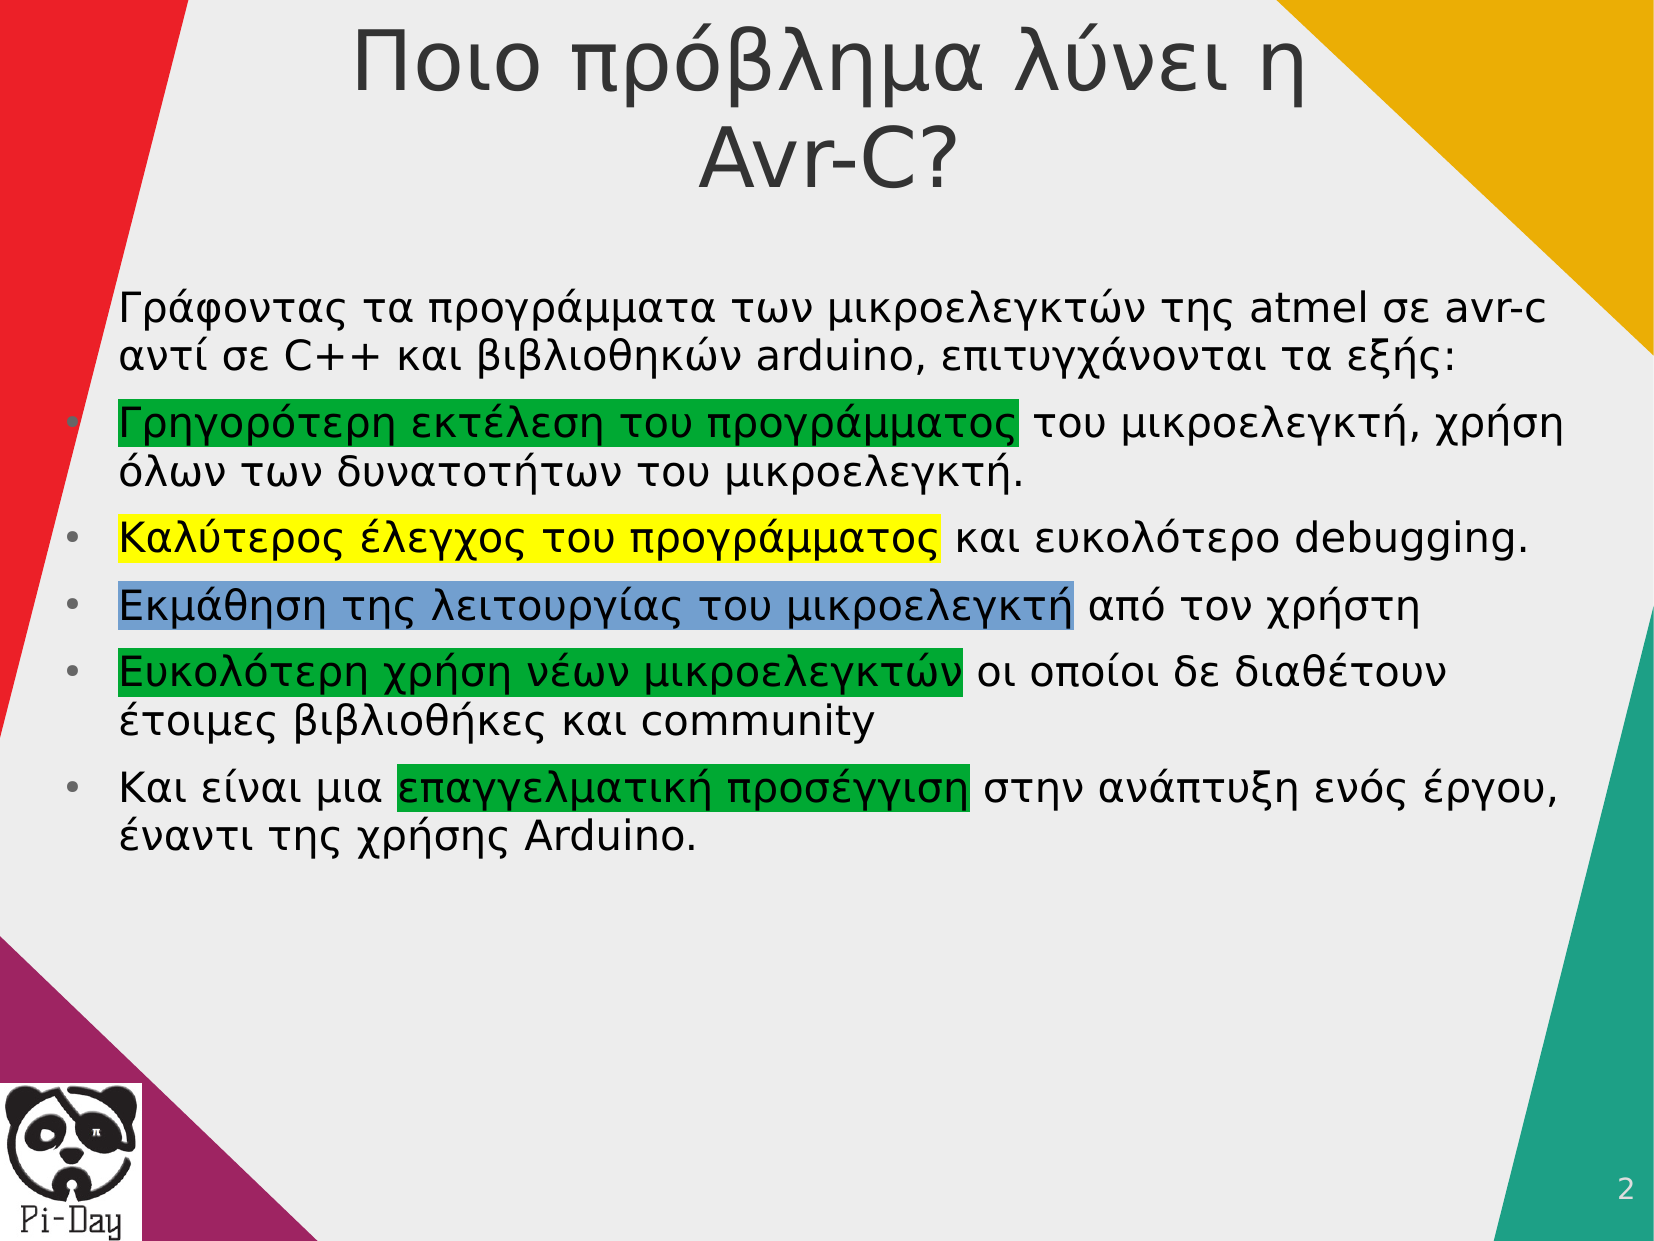

# Ποιο πρόβλημα λύνει η Avr-C?
Γράφοντας τα προγράμματα των μικροελεγκτών της atmel σε avr-c αντί σε C++ και βιβλιοθηκών arduino, επιτυγχάνονται τα εξής:
Γρηγορότερη εκτέλεση του προγράμματος του μικροελεγκτή, χρήση όλων των δυνατοτήτων του μικροελεγκτή.
Καλύτερος έλεγχος του προγράμματος και ευκολότερο debugging.
Εκμάθηση της λειτουργίας του μικροελεγκτή από τον χρήστη
Ευκολότερη χρήση νέων μικροελεγκτών οι οποίοι δε διαθέτουν έτοιμες βιβλιοθήκες και community
Και είναι μια επαγγελματική προσέγγιση στην ανάπτυξη ενός έργου, έναντι της χρήσης Arduino.
2